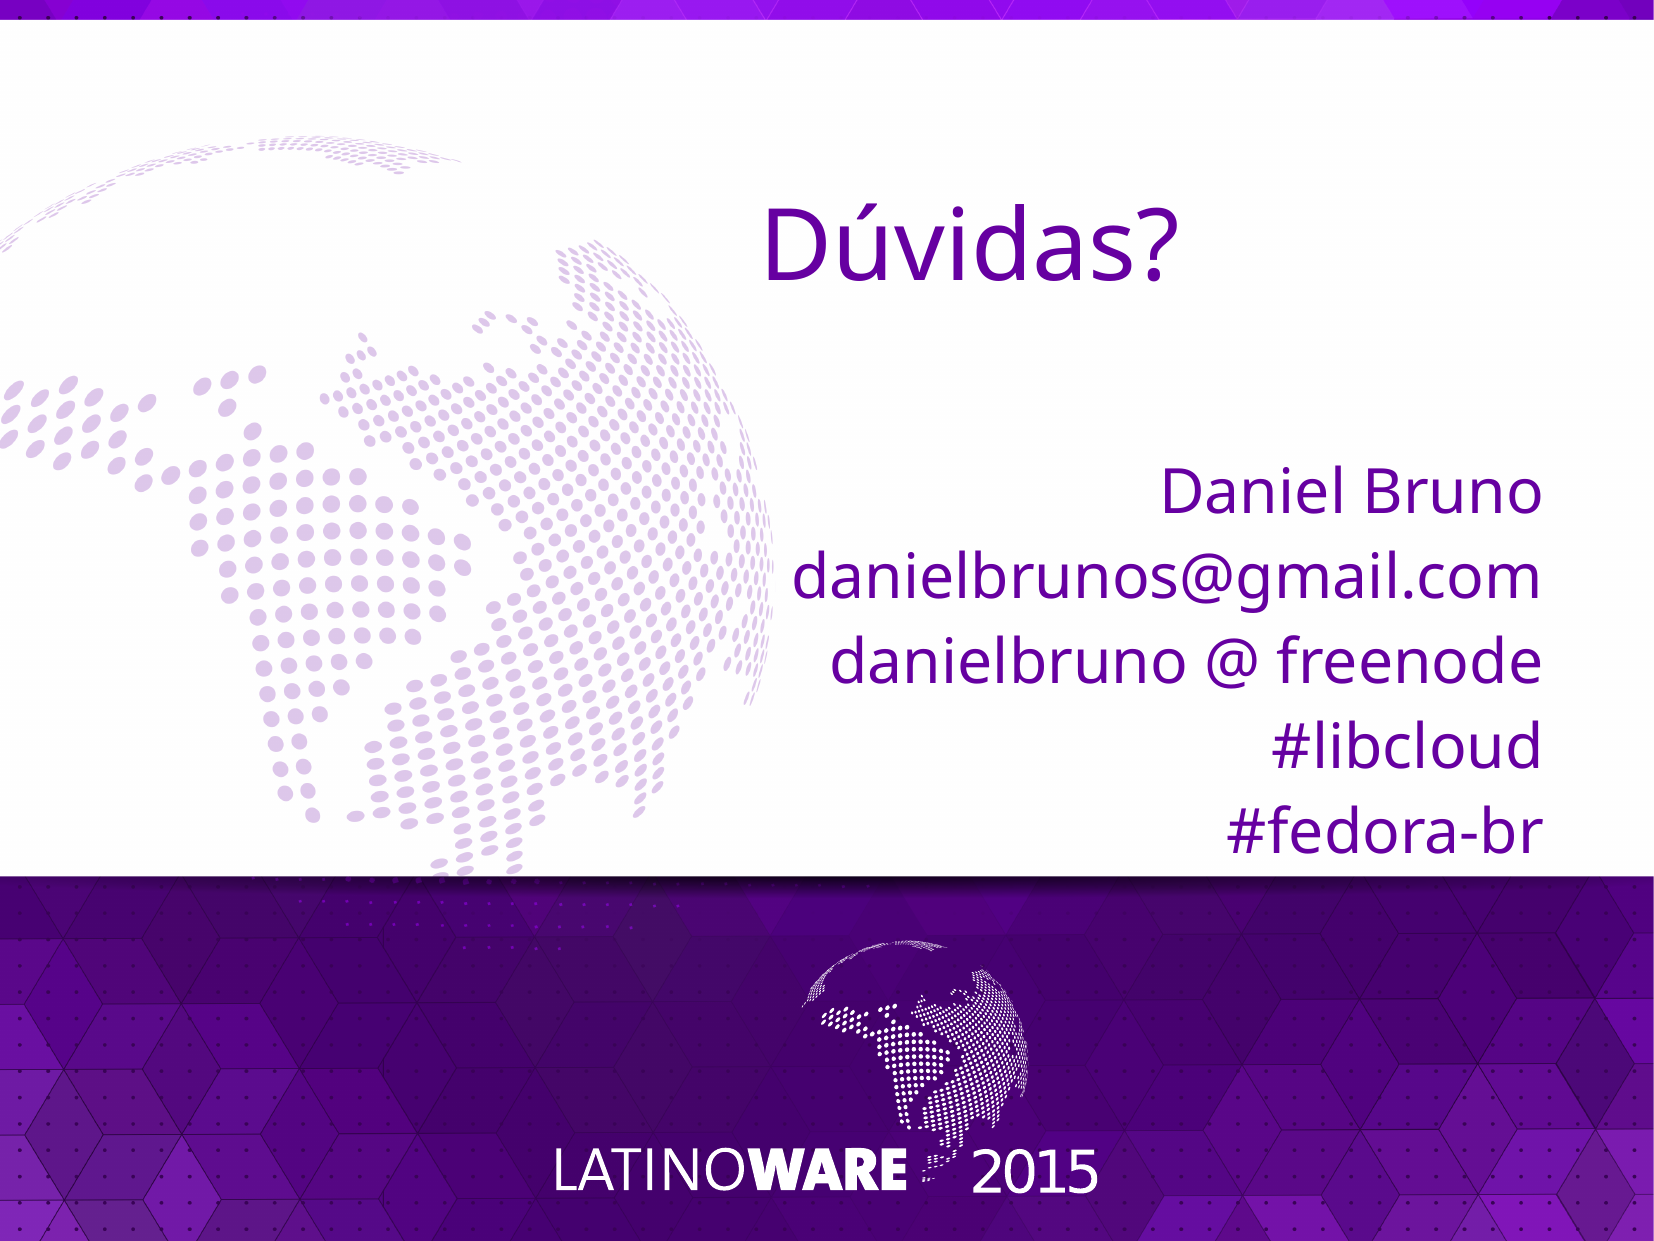

Dúvidas?
Daniel Bruno
danielbrunos@gmail.com
danielbruno @ freenode
#libcloud
#fedora-br